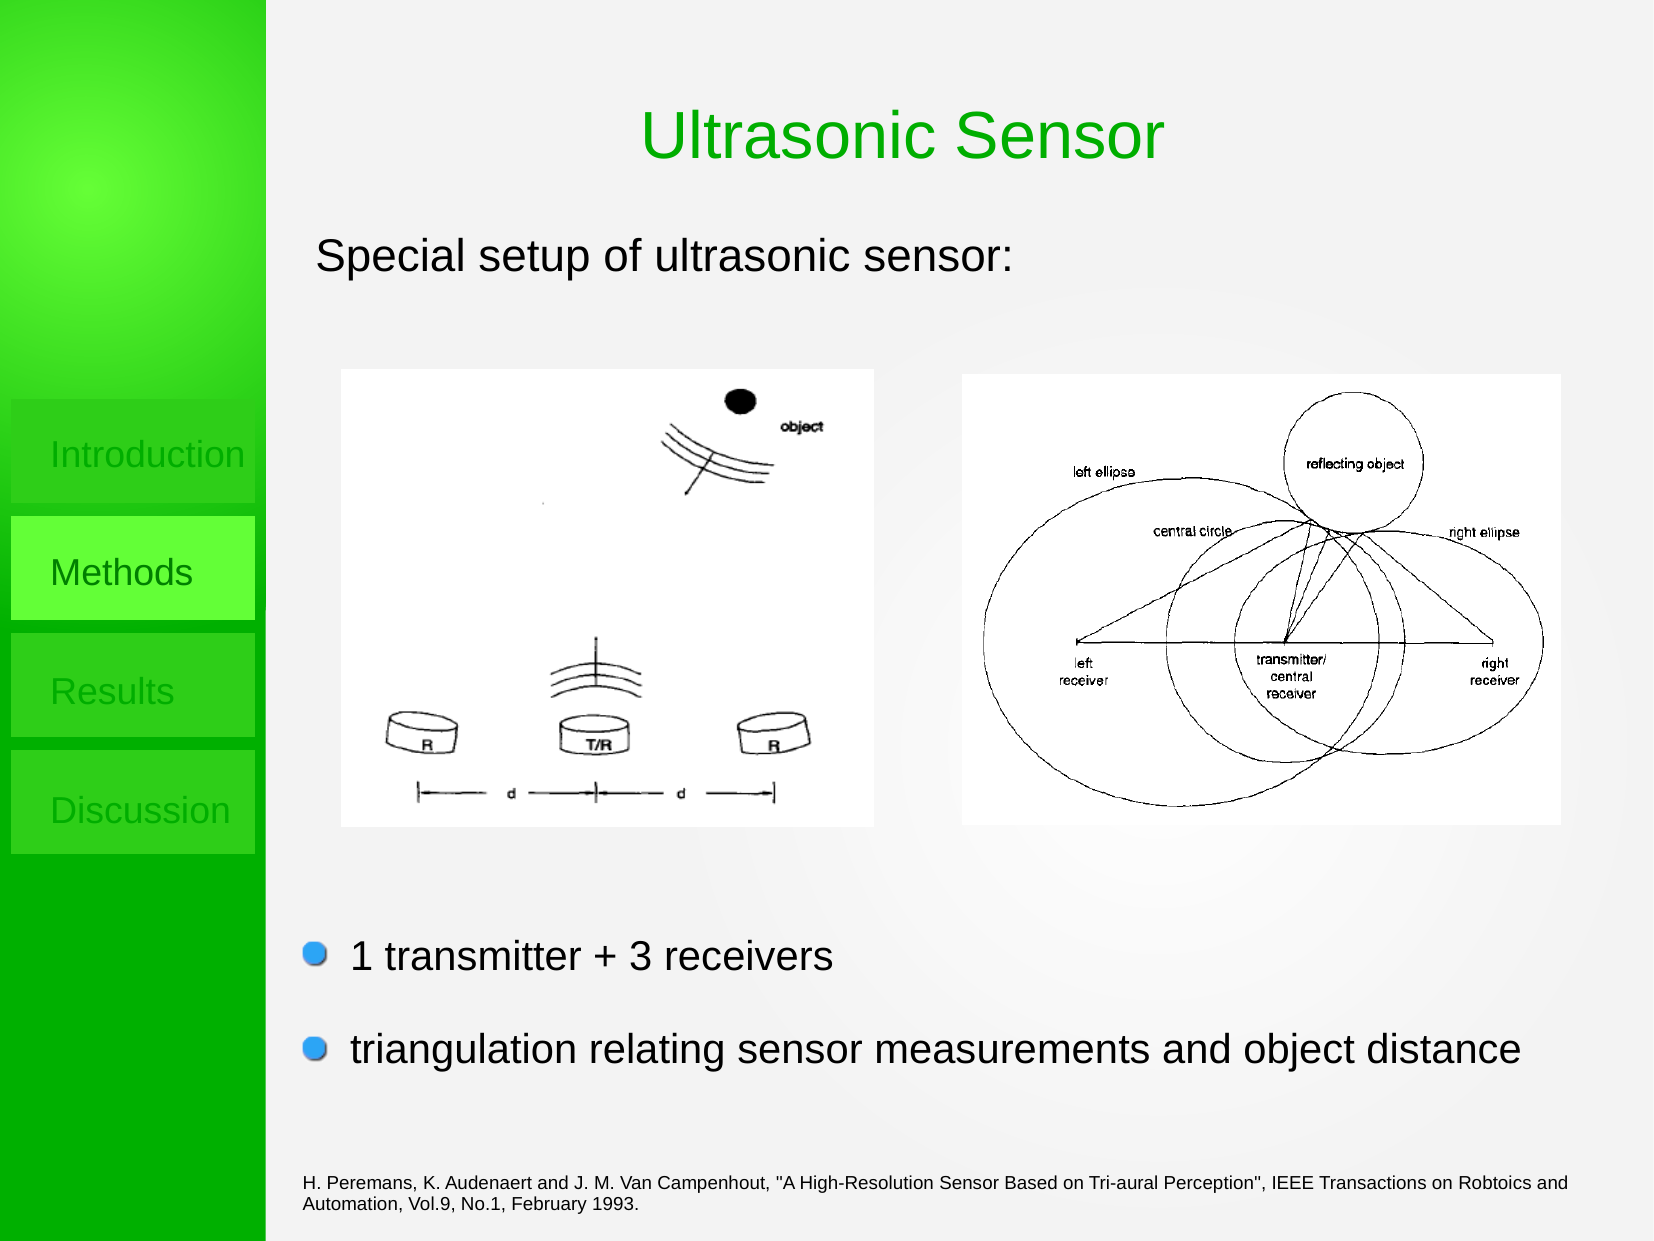

# Ultrasonic Sensor
 Special setup of ultrasonic sensor:
Introduction
Methods
Results
Discussion
1 transmitter + 3 receivers
triangulation relating sensor measurements and object distance
H. Peremans, K. Audenaert and J. M. Van Campenhout, ''A High-Resolution Sensor Based on Tri-aural Perception'', IEEE Transactions on Robtoics and Automation, Vol.9, No.1, February 1993.